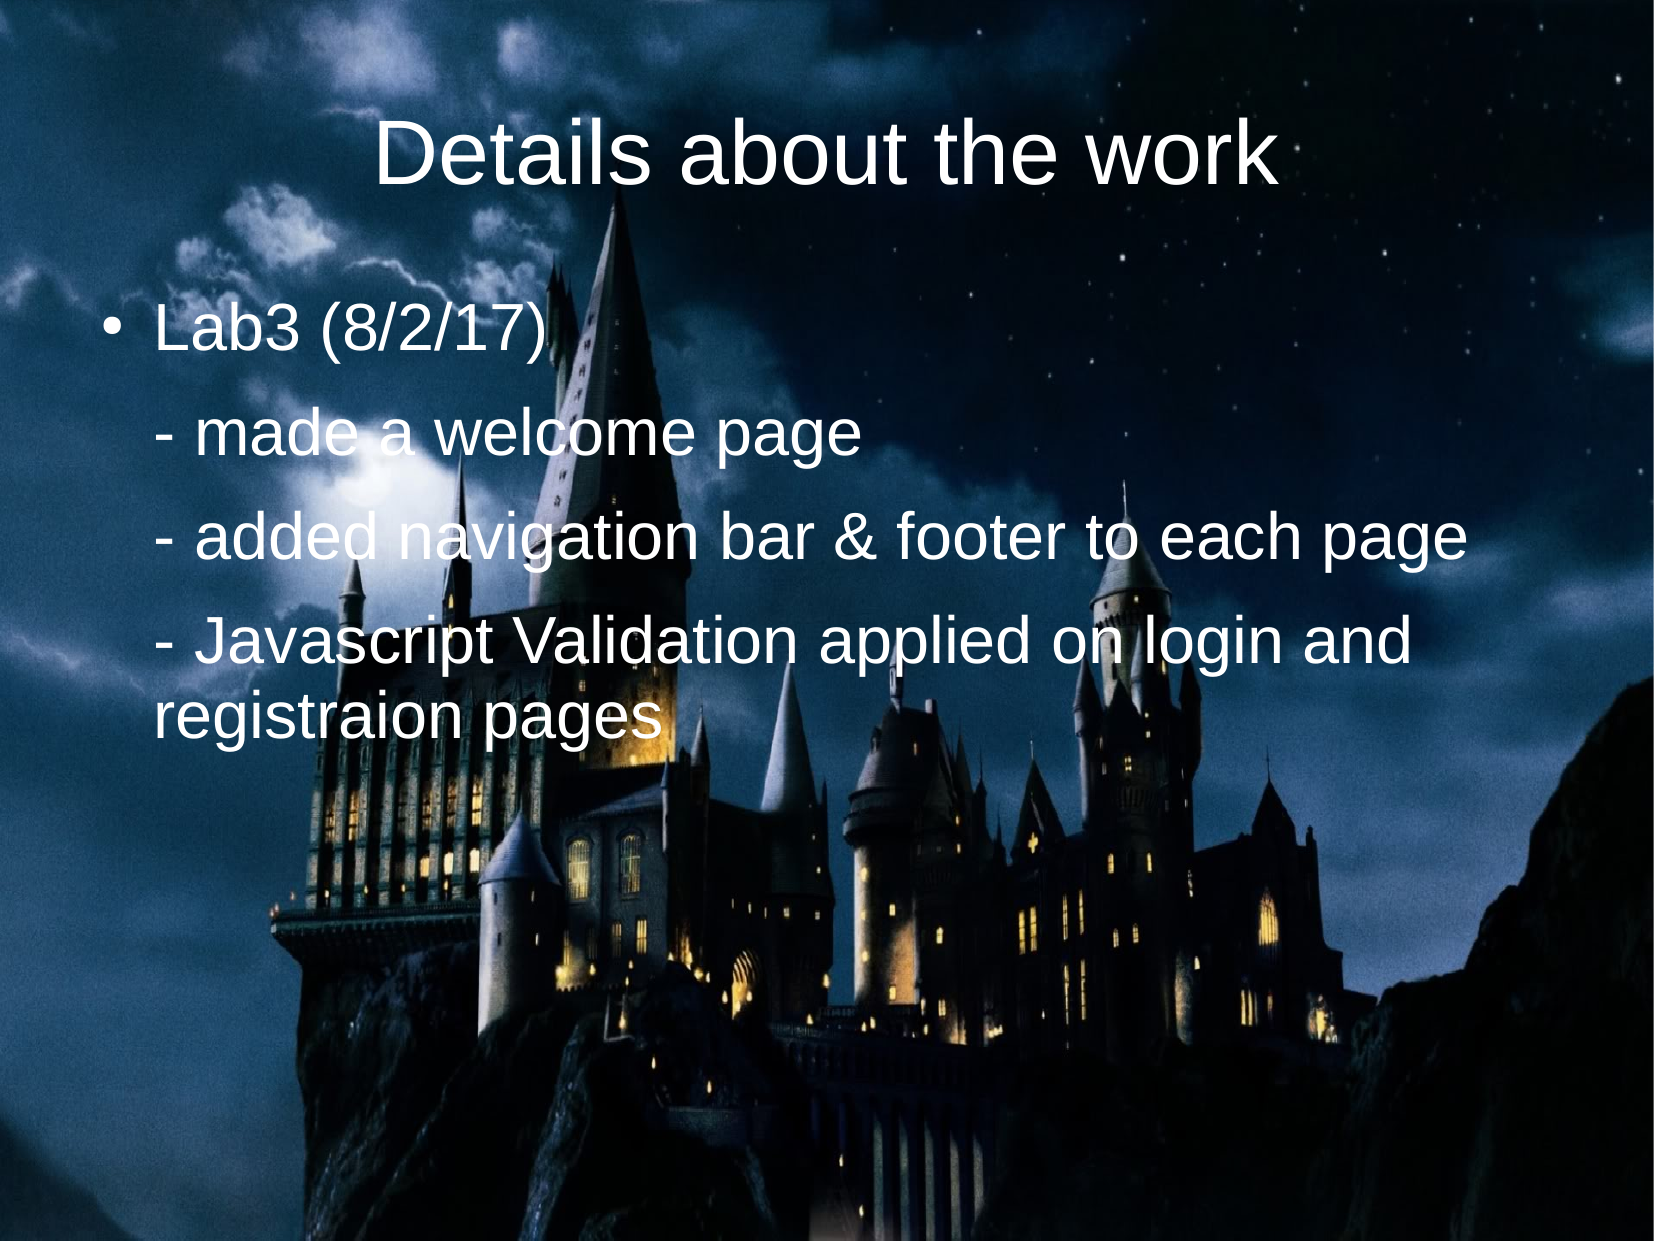

# Details about the work
Lab3 (8/2/17)
- made a welcome page
- added navigation bar & footer to each page
- Javascript Validation applied on login and registraion pages